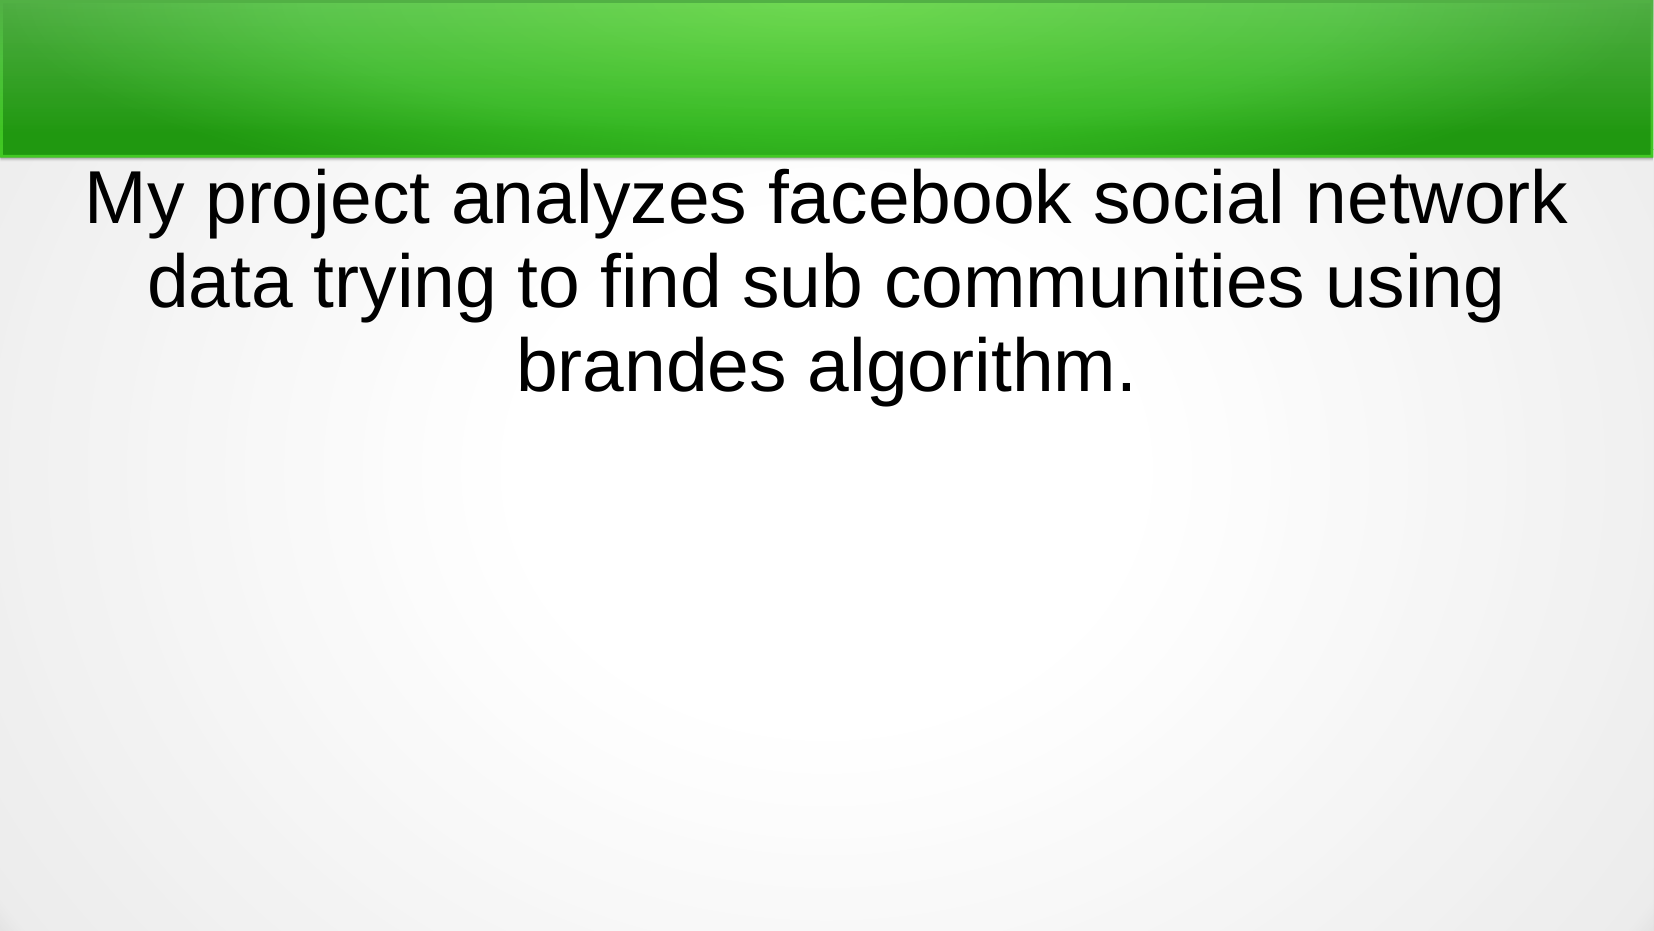

# My project analyzes facebook social network data trying to find sub communities using brandes algorithm.